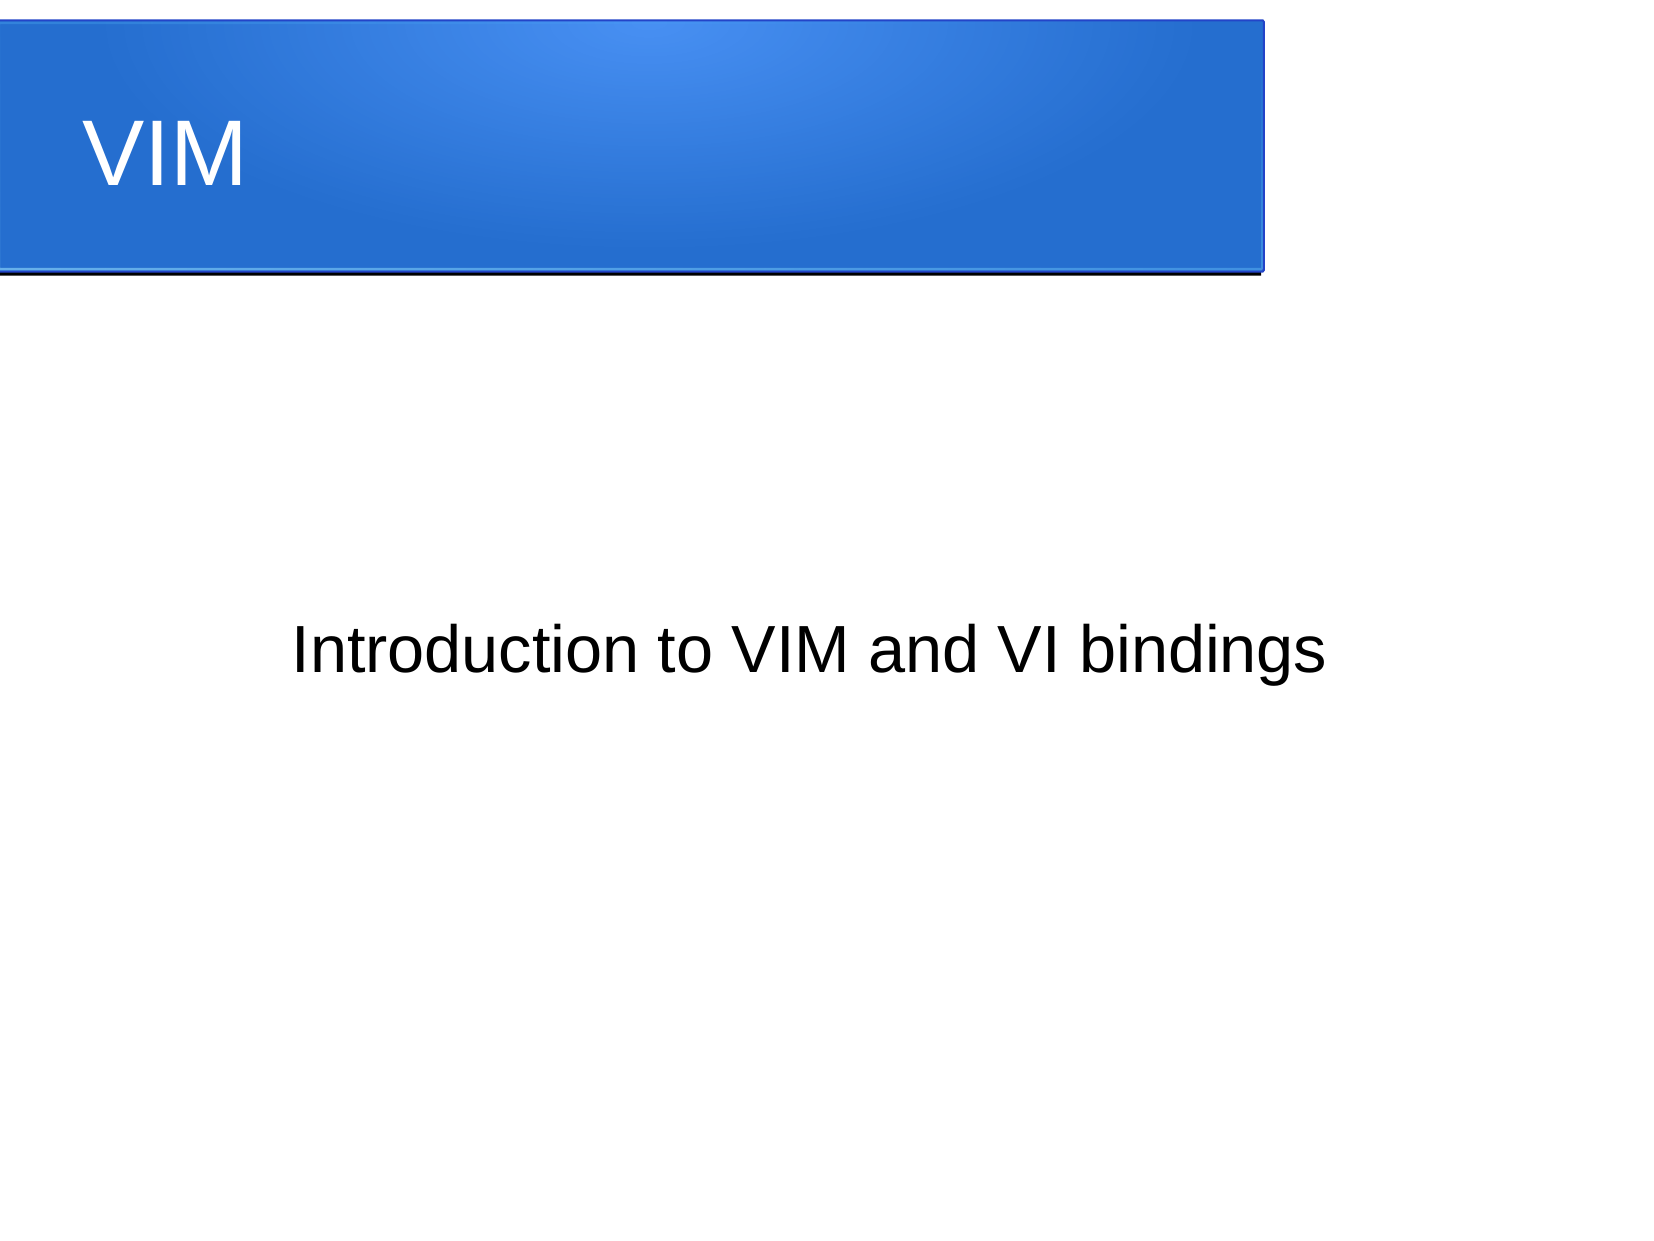

# VIM
Introduction to VIM and VI bindings